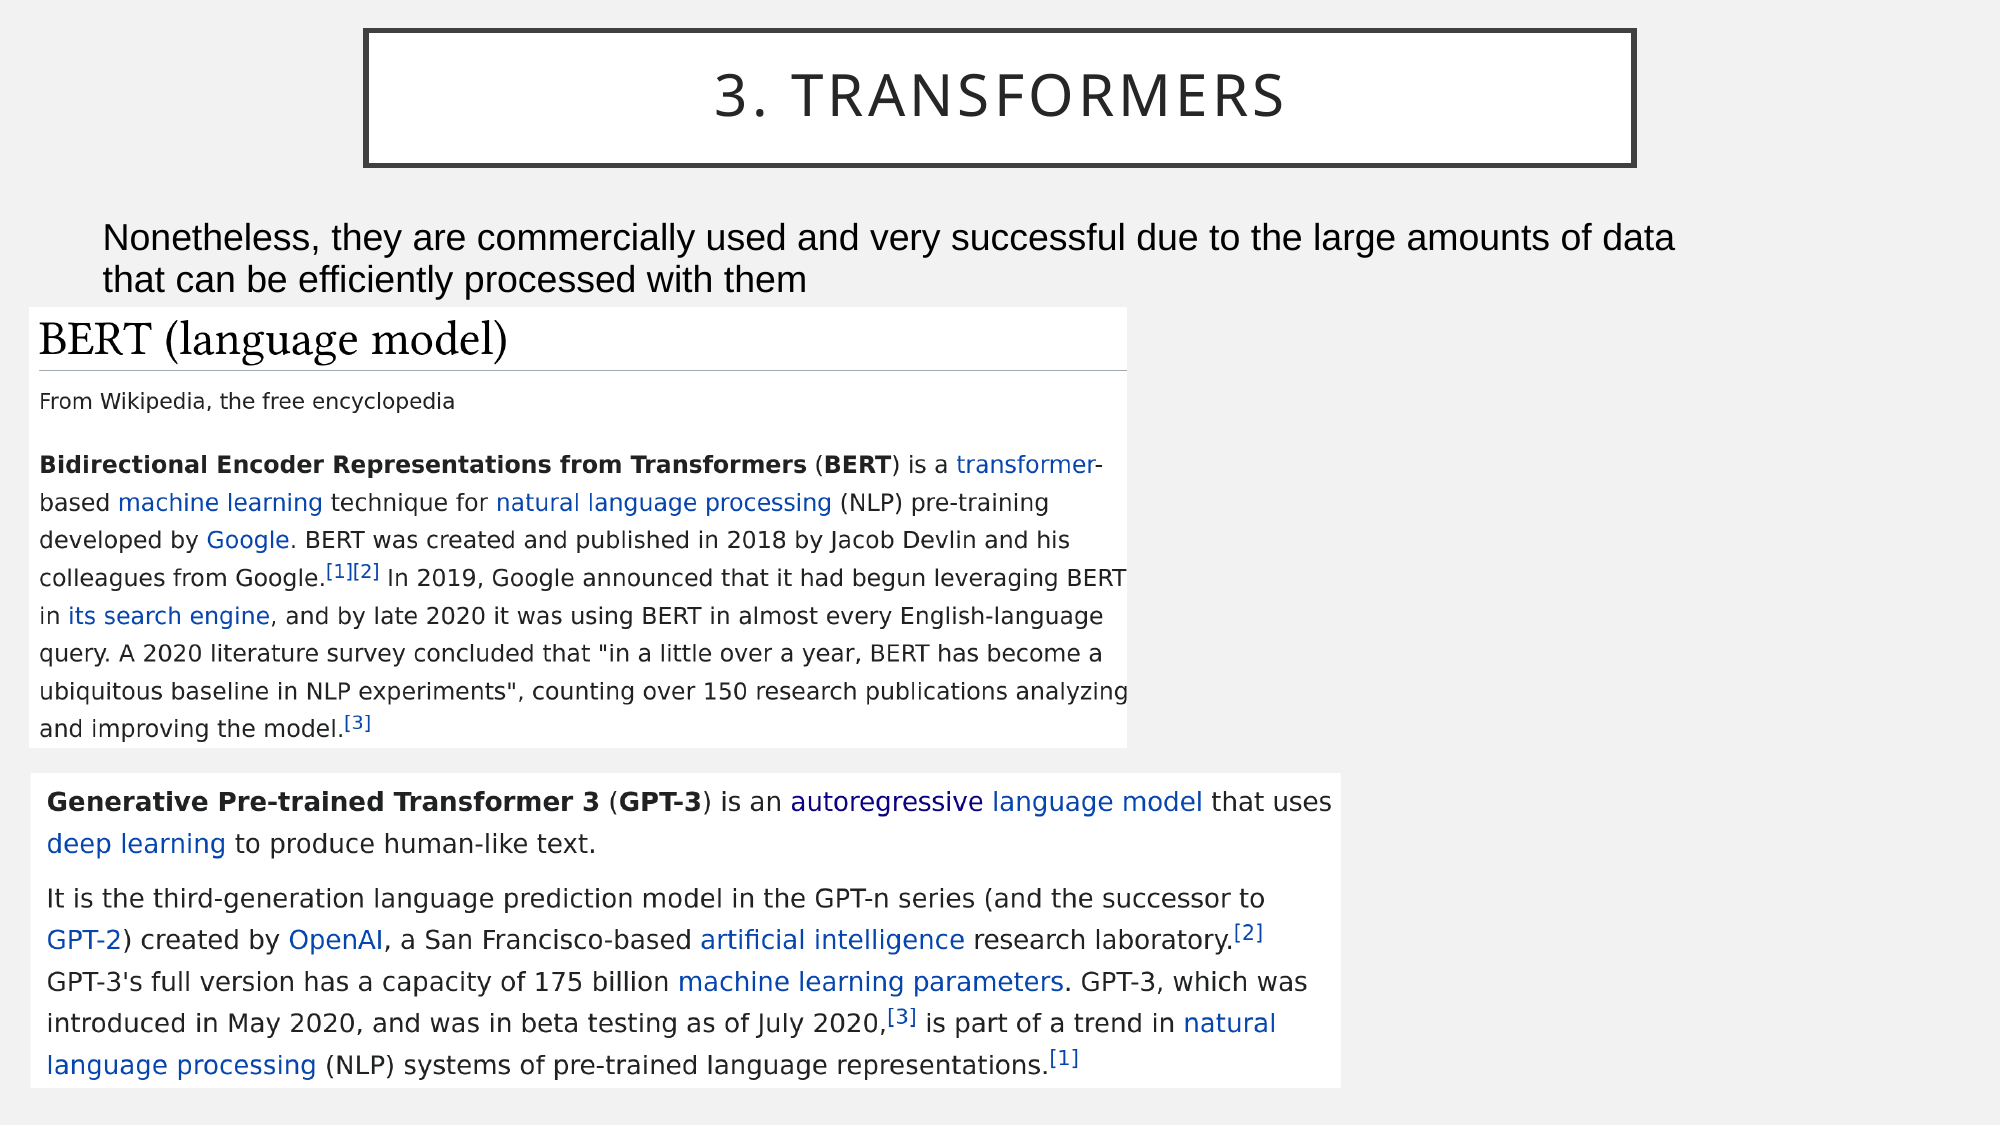

# 3. Transformers
Nonetheless, they are commercially used and very successful due to the large amounts of data
that can be efficiently processed with them